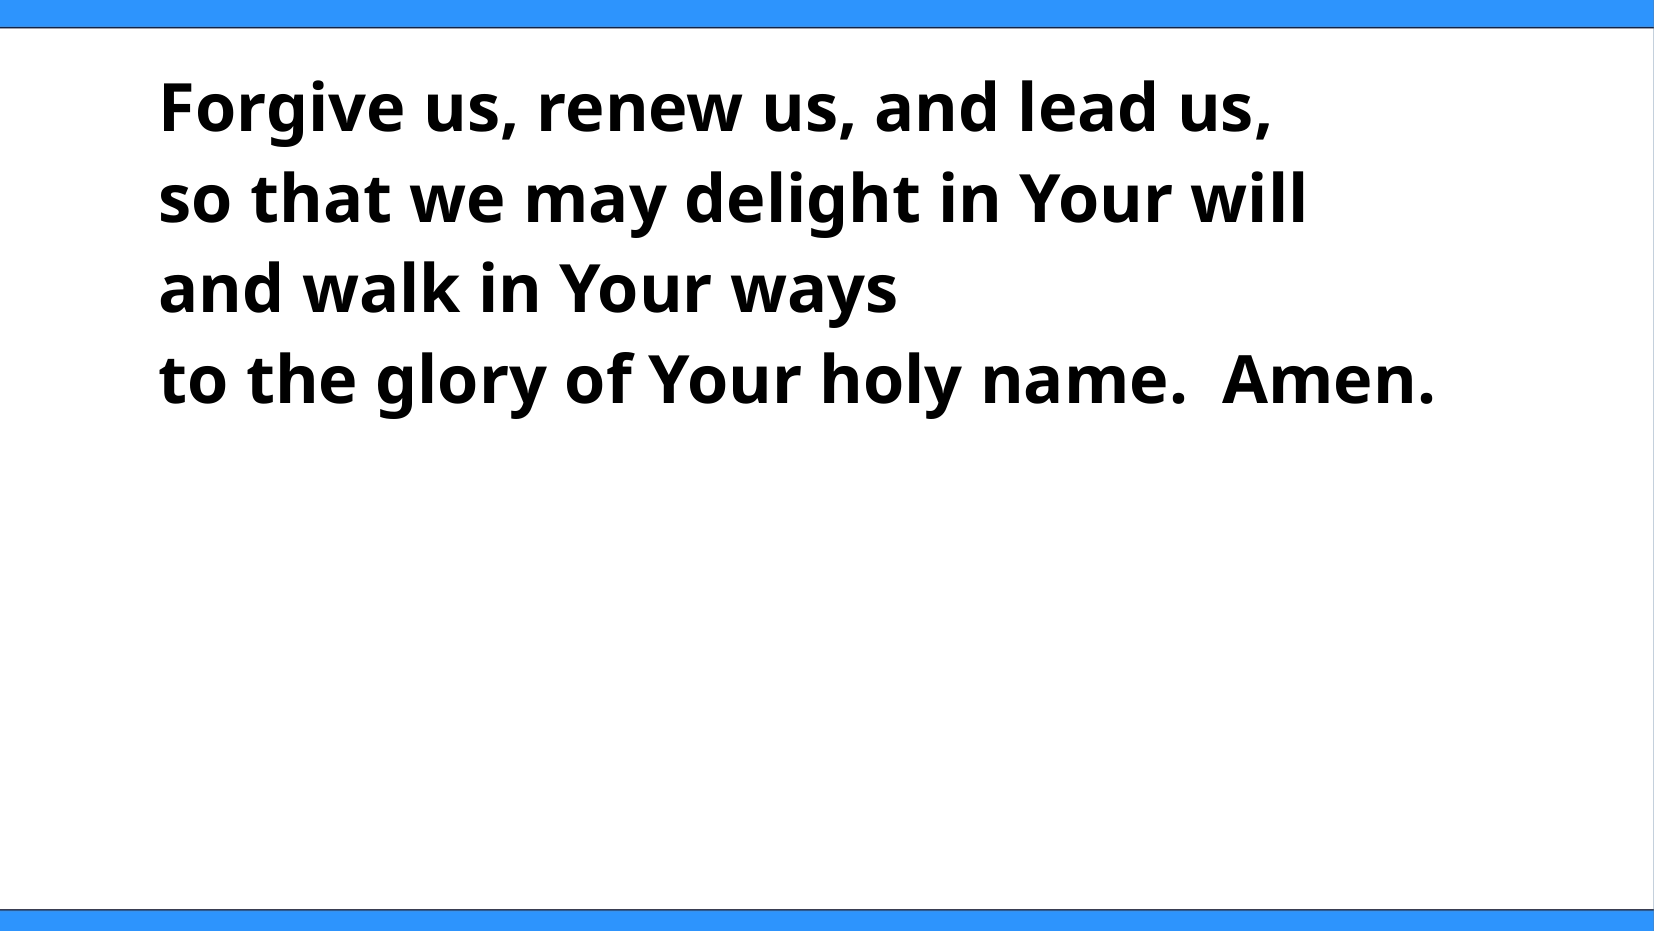

Forgive us, renew us, and lead us,
 so that we may delight in Your will
 and walk in Your ways
 to the glory of Your holy name. Amen.